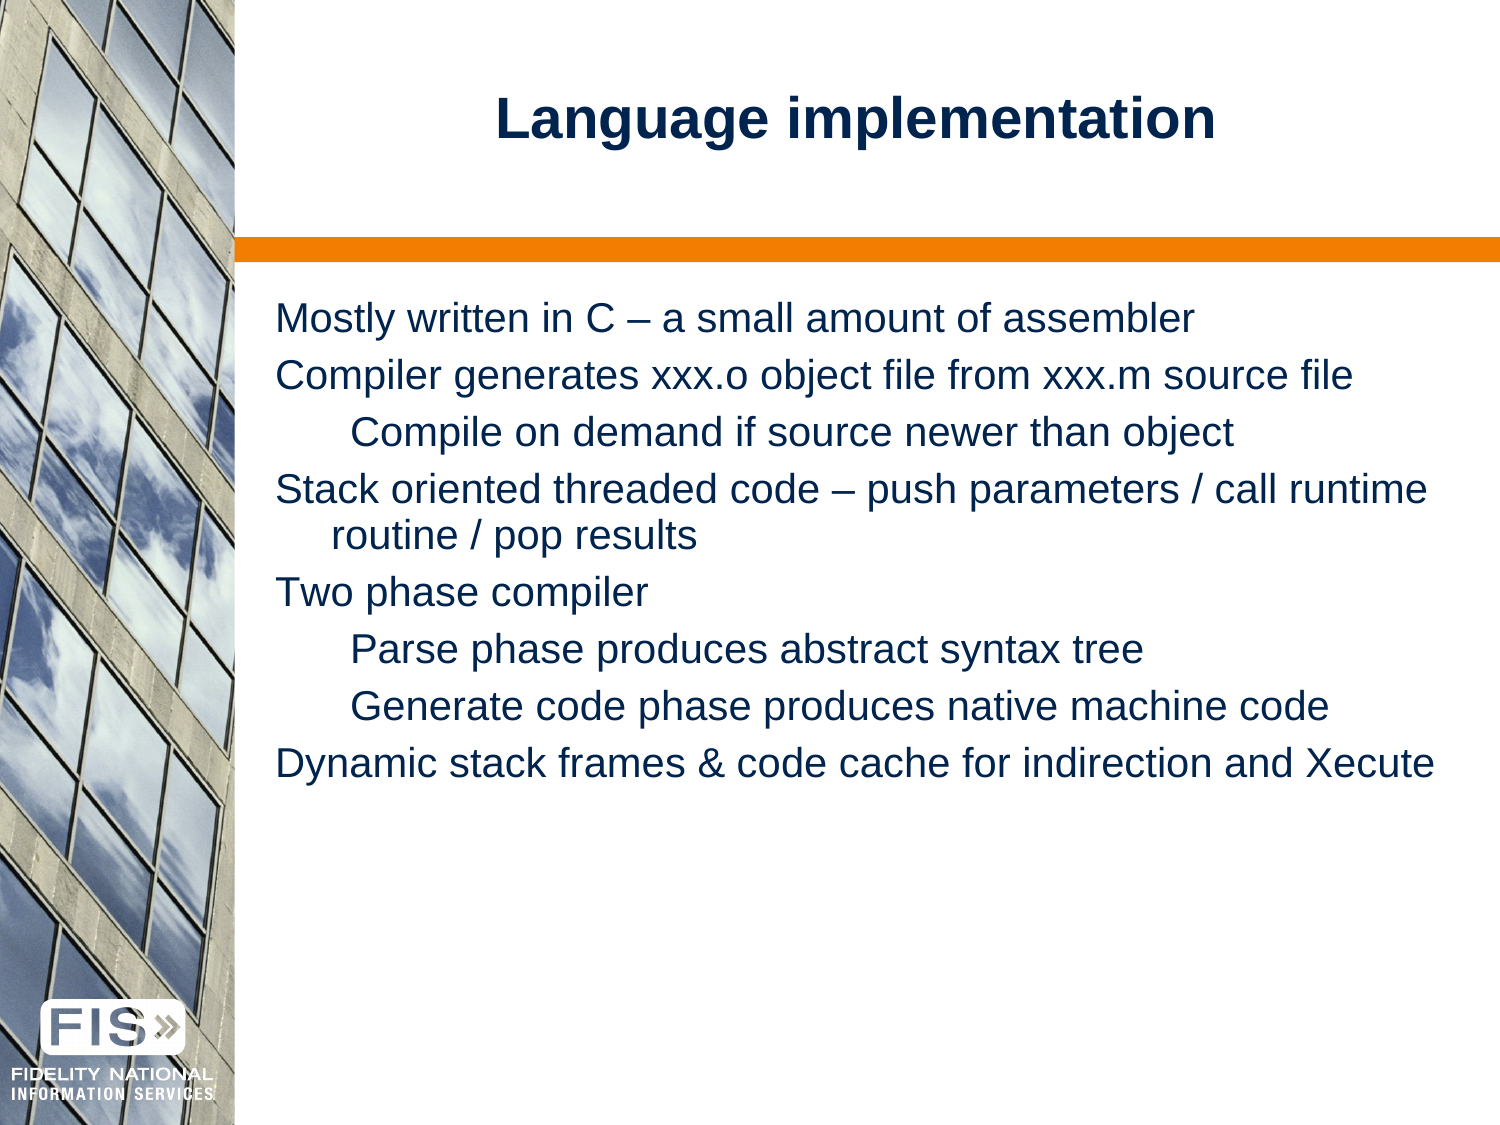

# Language implementation
Mostly written in C – a small amount of assembler
Compiler generates xxx.o object file from xxx.m source file
Compile on demand if source newer than object
Stack oriented threaded code – push parameters / call runtime routine / pop results
Two phase compiler
Parse phase produces abstract syntax tree
Generate code phase produces native machine code
Dynamic stack frames & code cache for indirection and Xecute